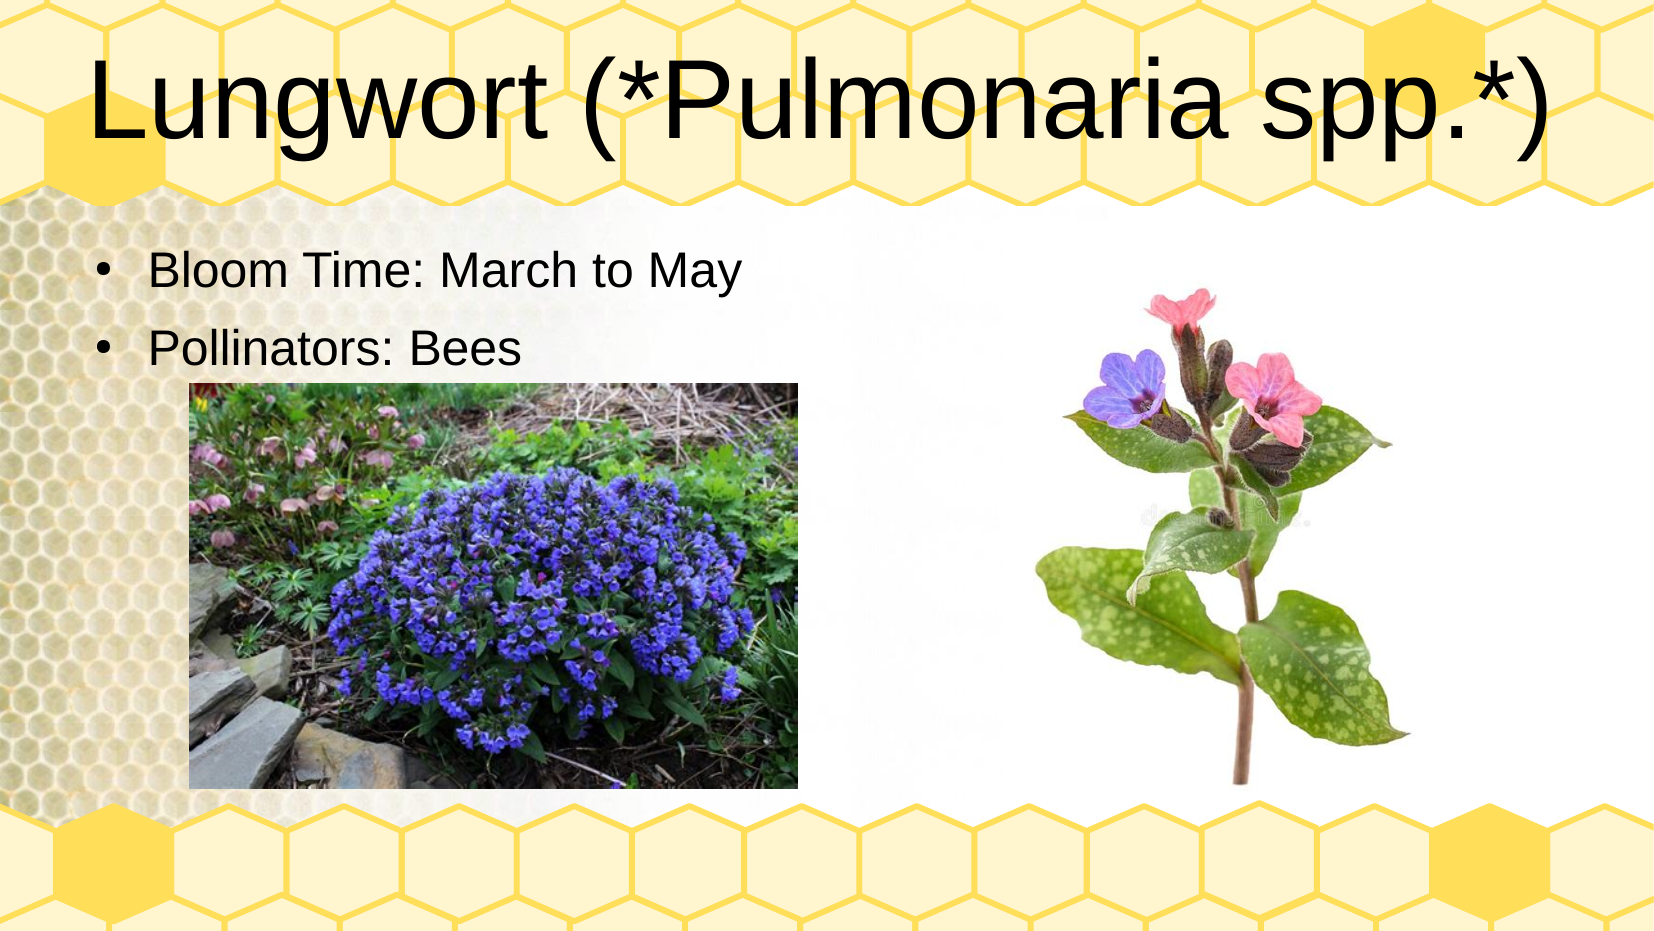

# Lungwort (*Pulmonaria spp.*)
Bloom Time: March to May
Pollinators: Bees